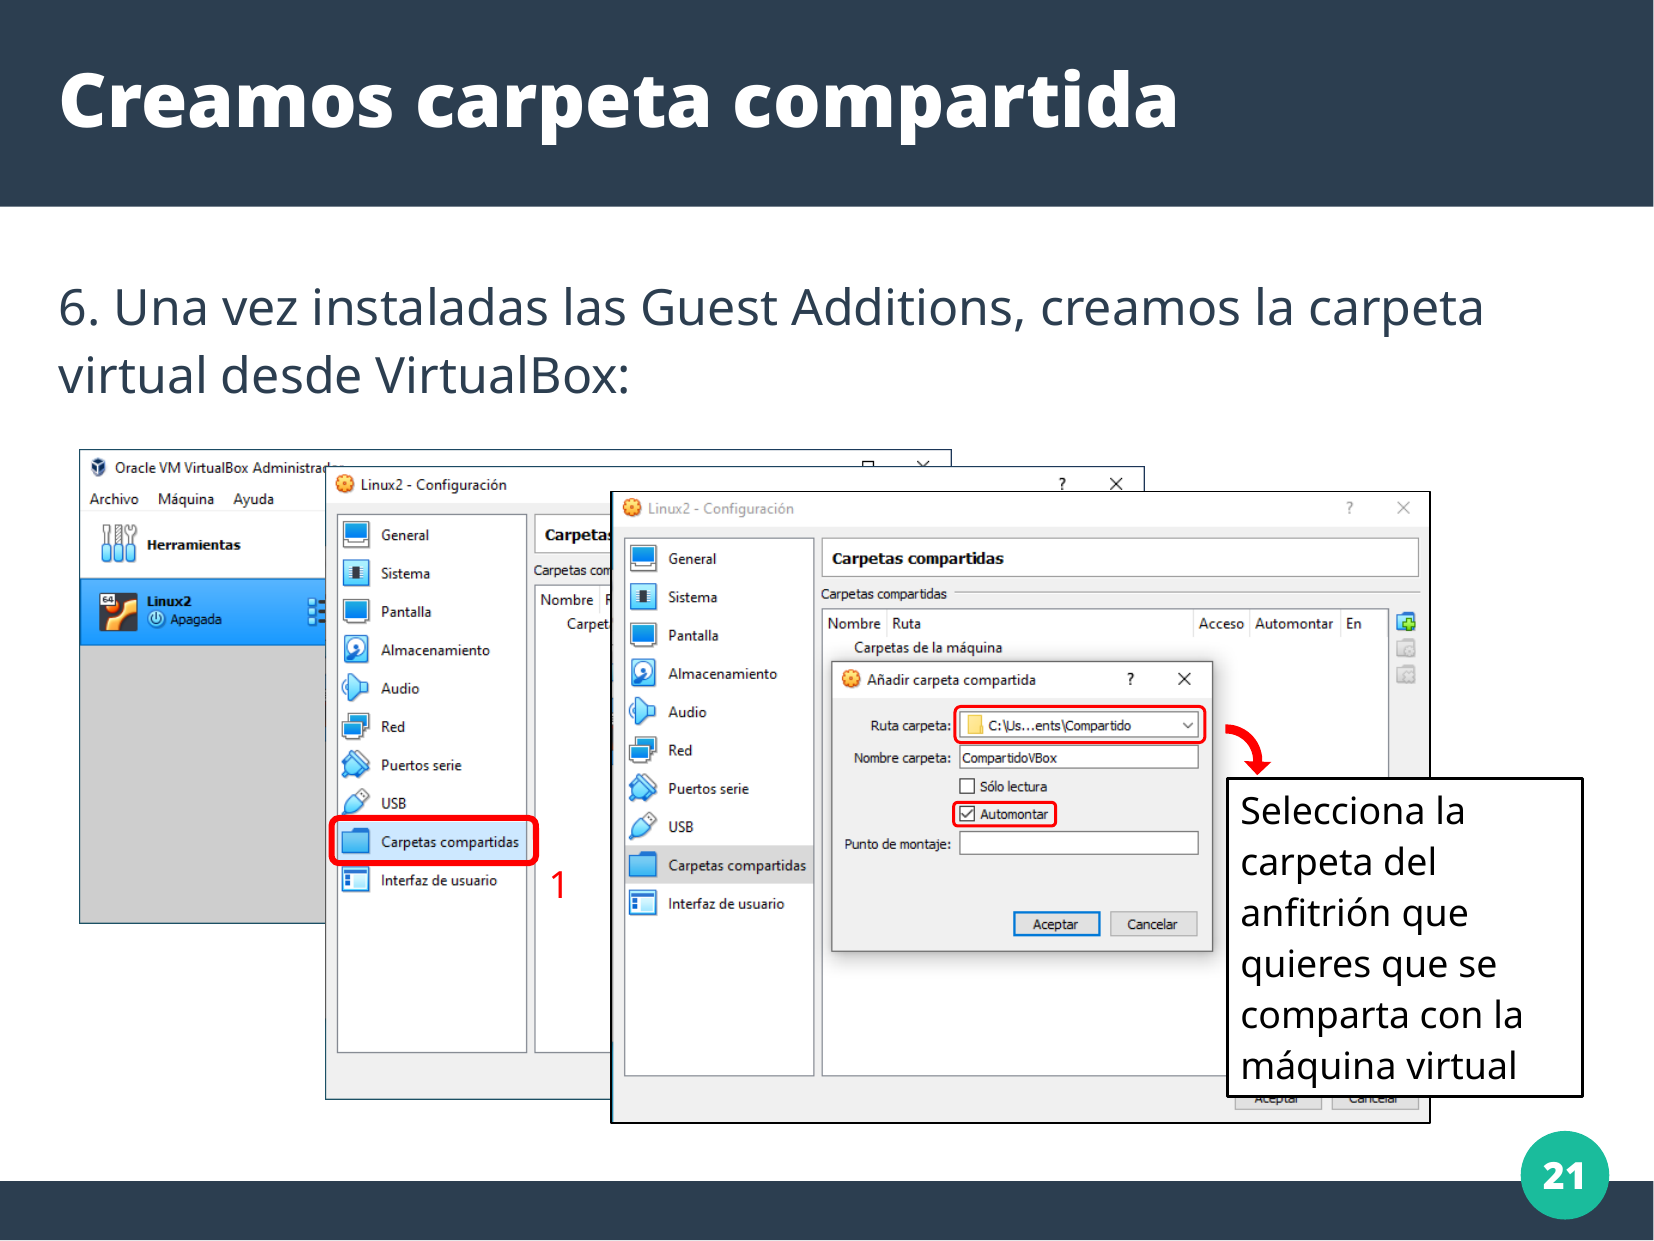

# Creamos carpeta compartida
6. Una vez instaladas las Guest Additions, creamos la carpeta virtual desde VirtualBox:
2
1
Selecciona la carpeta del anfitrión que quieres que se comparta con la máquina virtual
21